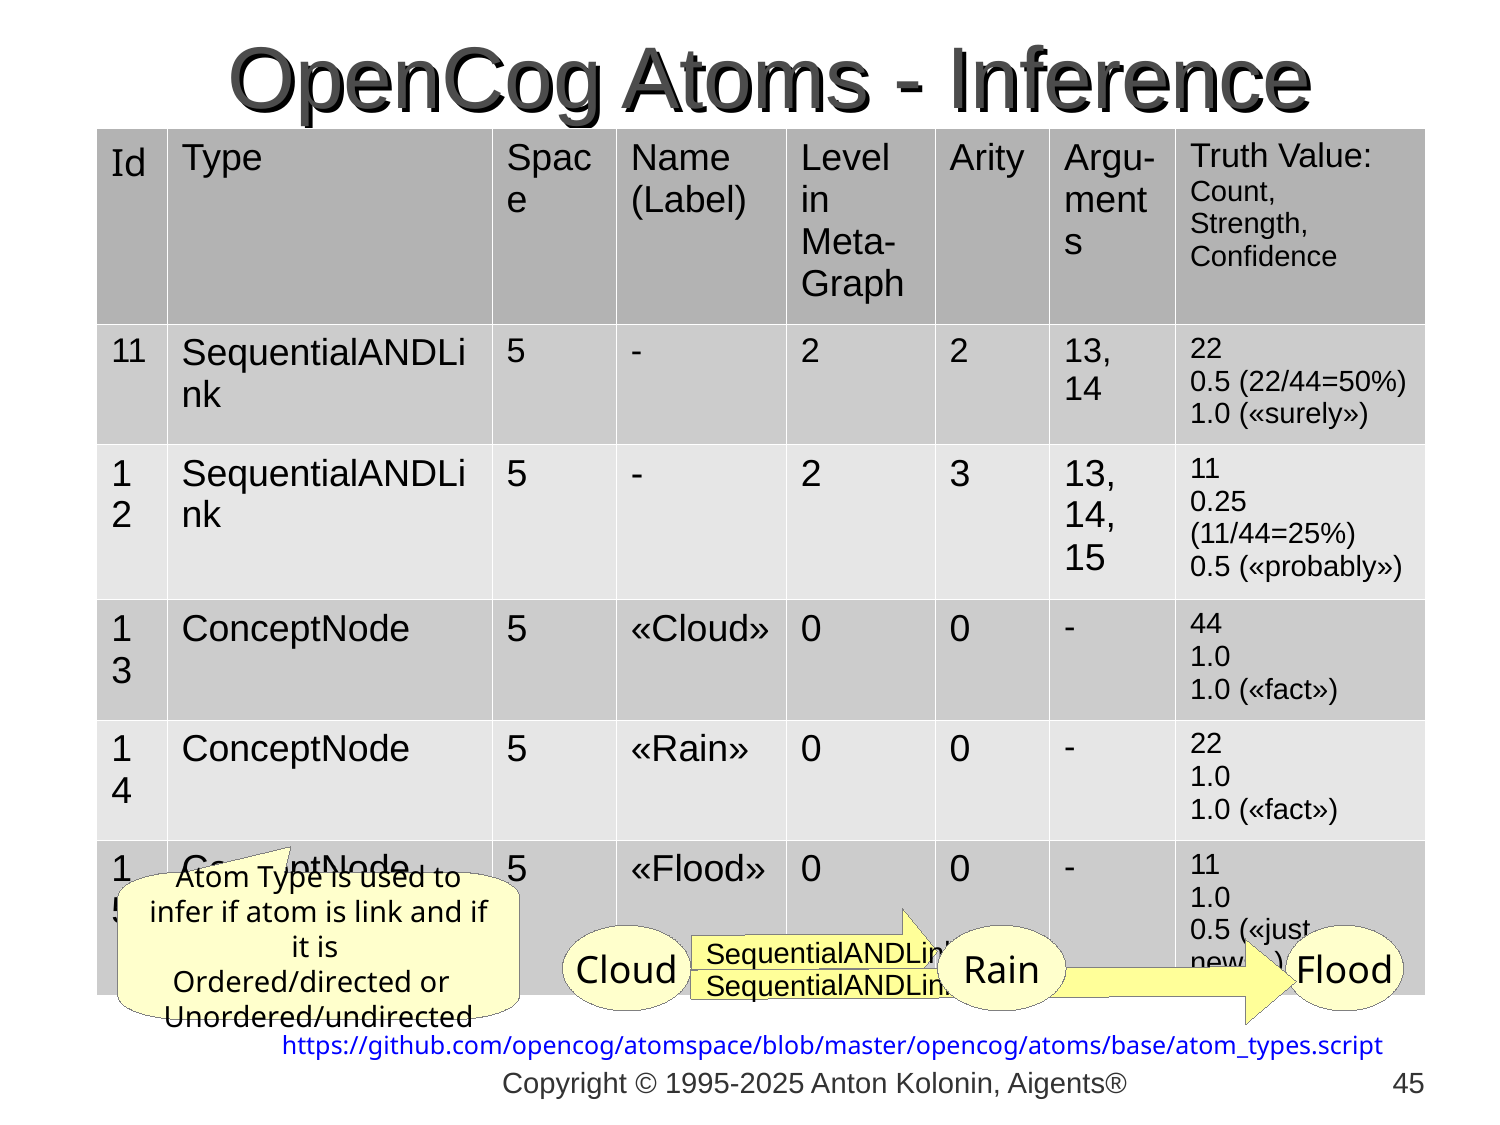

# OpenCog Atoms - Inference
| Id | Type | Space | Name (Label) | Level in Meta-Graph | Arity | Argu-ments | Truth Value: Count, Strength, Confidence |
| --- | --- | --- | --- | --- | --- | --- | --- |
| 11 | SequentialANDLink | 5 | - | 2 | 2 | 13, 14 | 22 0.5 (22/44=50%) 1.0 («surely») |
| 12 | SequentialANDLink | 5 | - | 2 | 3 | 13, 14, 15 | 11 0.25 (11/44=25%) 0.5 («probably») |
| 13 | ConceptNode | 5 | «Cloud» | 0 | 0 | - | 44 1.0 1.0 («fact») |
| 14 | ConceptNode | 5 | «Rain» | 0 | 0 | - | 22 1.0 1.0 («fact») |
| 15 | ConceptNode | 5 | «Flood» | 0 | 0 | - | 11 1.0 0.5 («just news») |
Atom Type is used to infer if atom is link and if it is
Ordered/directed or
Unordered/undirected
SequentialANDLink
Cloud
Rain
Flood
SequentialANDLink
https://github.com/opencog/atomspace/blob/master/opencog/atoms/base/atom_types.script
Copyright © 1995-2025 Anton Kolonin, Aigents®
45